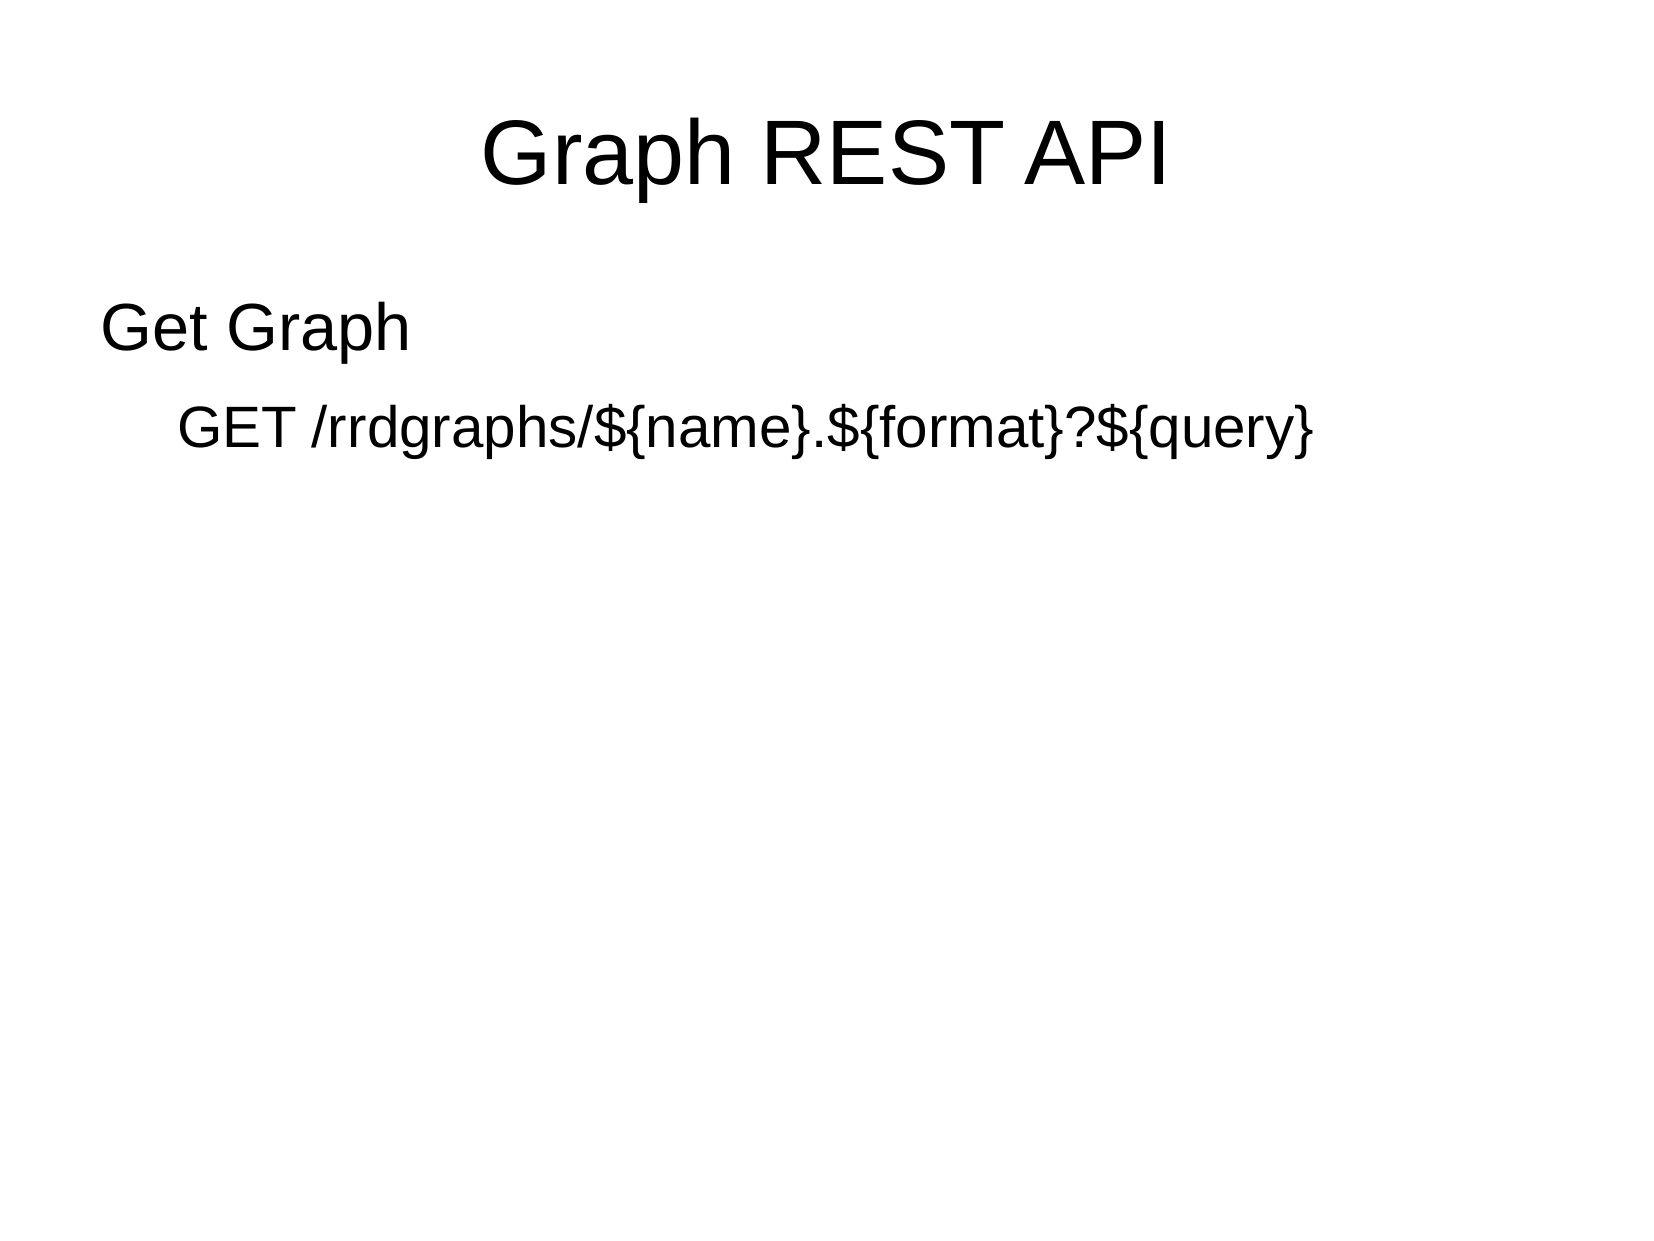

# Graph REST API
Get Graph
GET /rrdgraphs/${name}.${format}?${query}